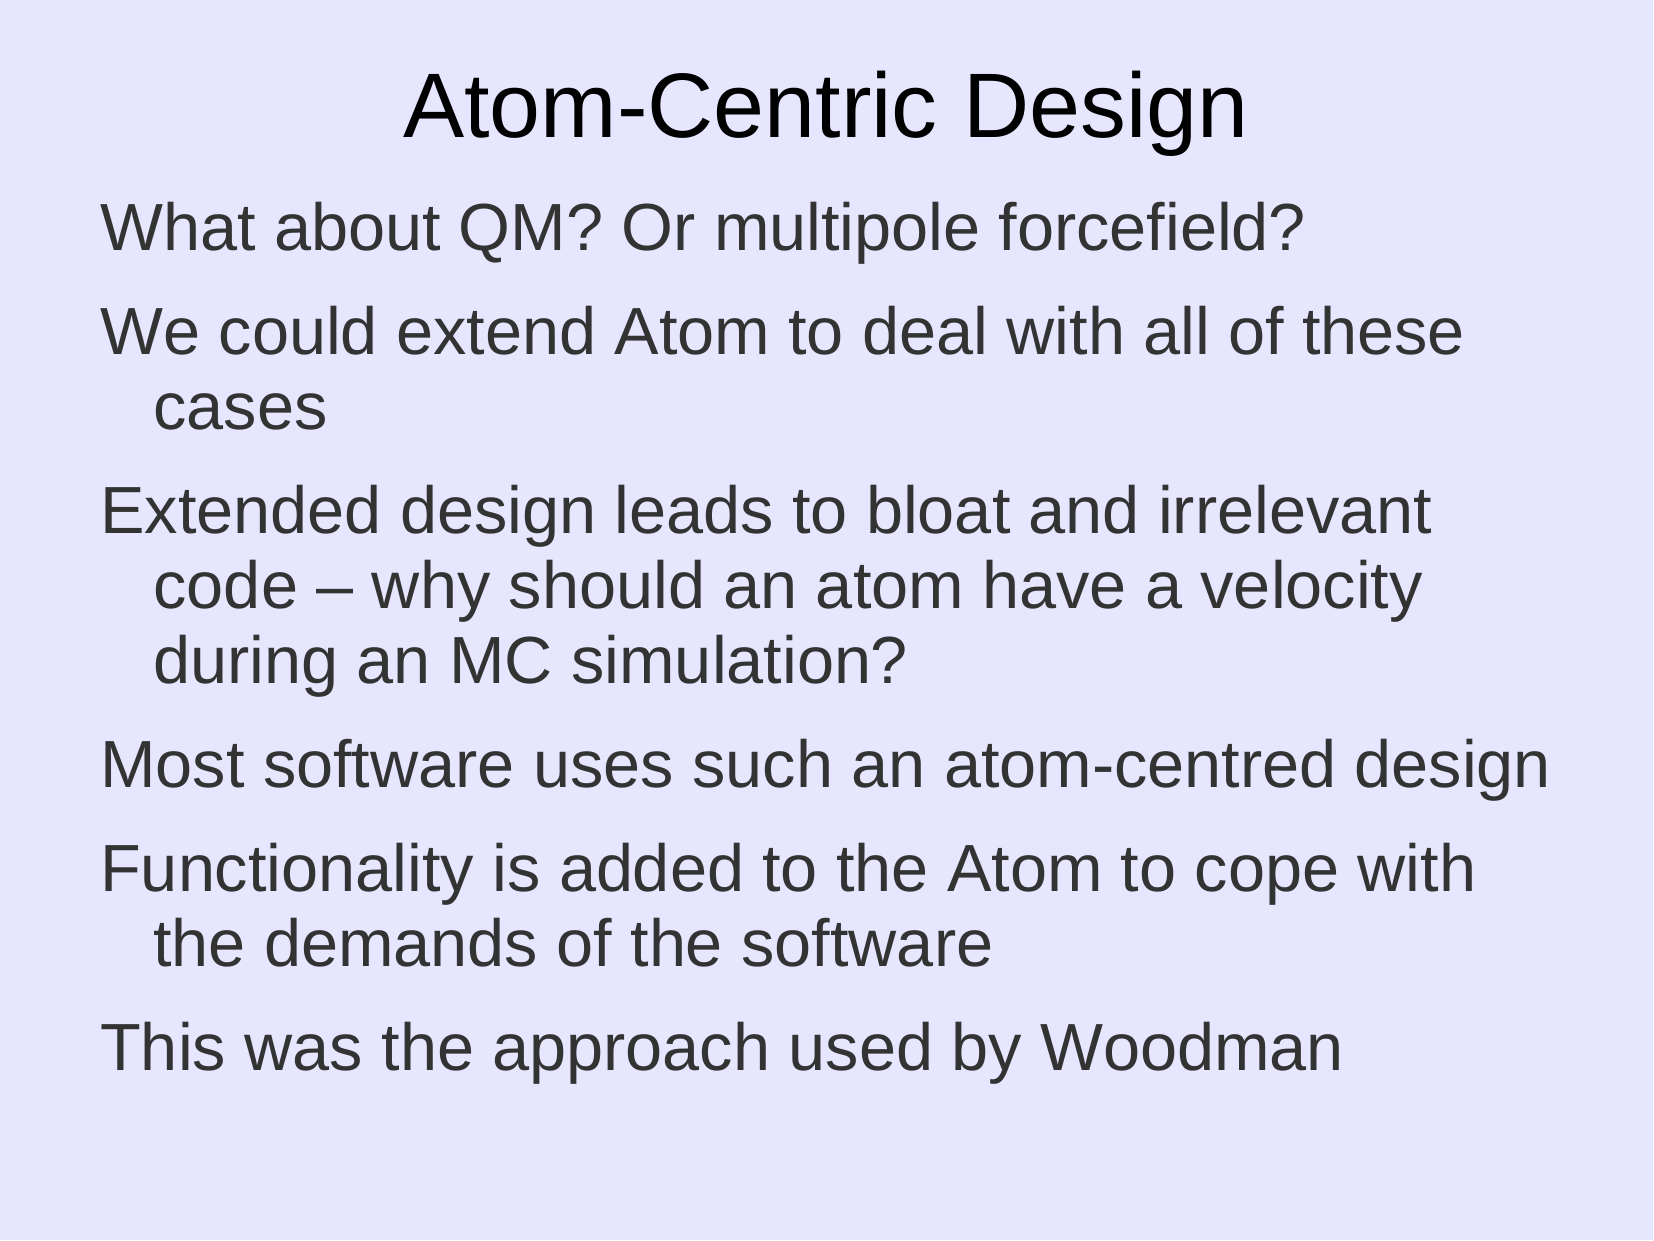

# Atom-Centric Design
What about QM? Or multipole forcefield?
We could extend Atom to deal with all of these cases
Extended design leads to bloat and irrelevant code – why should an atom have a velocity during an MC simulation?
Most software uses such an atom-centred design
Functionality is added to the Atom to cope with the demands of the software
This was the approach used by Woodman